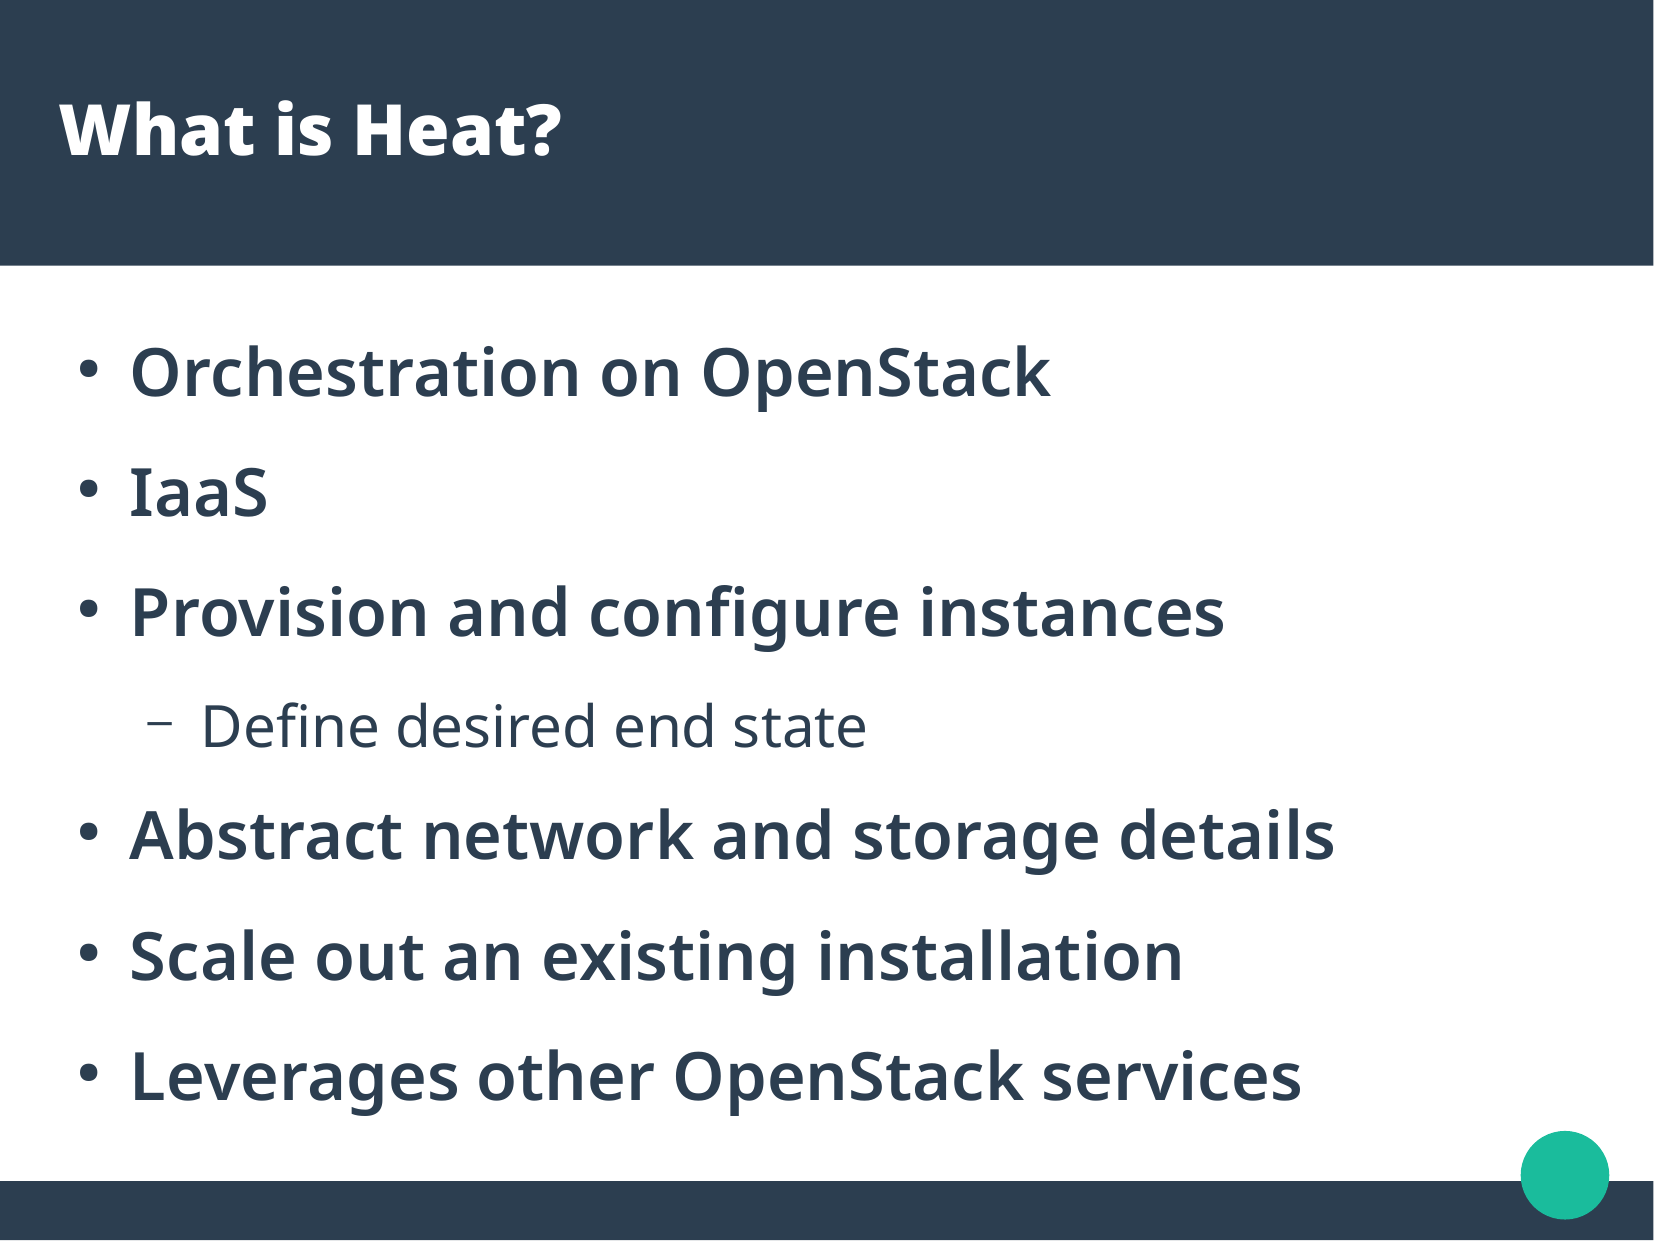

# What is Heat?
Orchestration on OpenStack
IaaS
Provision and configure instances
Define desired end state
Abstract network and storage details
Scale out an existing installation
Leverages other OpenStack services